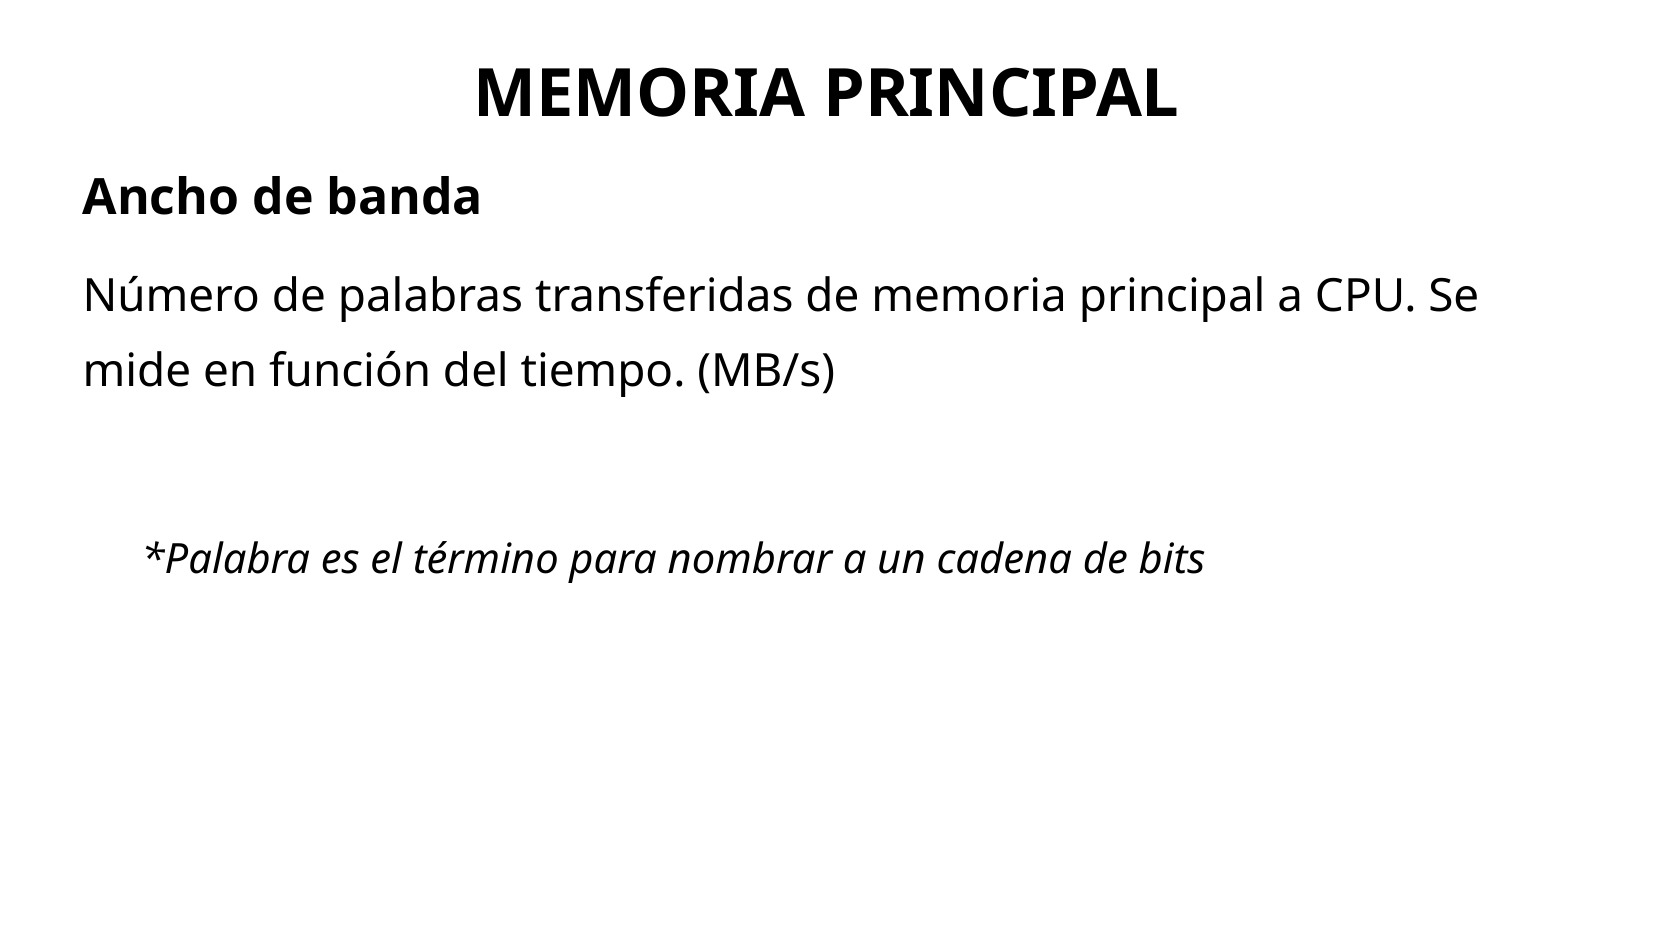

# MEMORIA PRINCIPAL
Ancho de banda
Número de palabras transferidas de memoria principal a CPU. Se mide en función del tiempo. (MB/s)
*Palabra es el término para nombrar a un cadena de bits